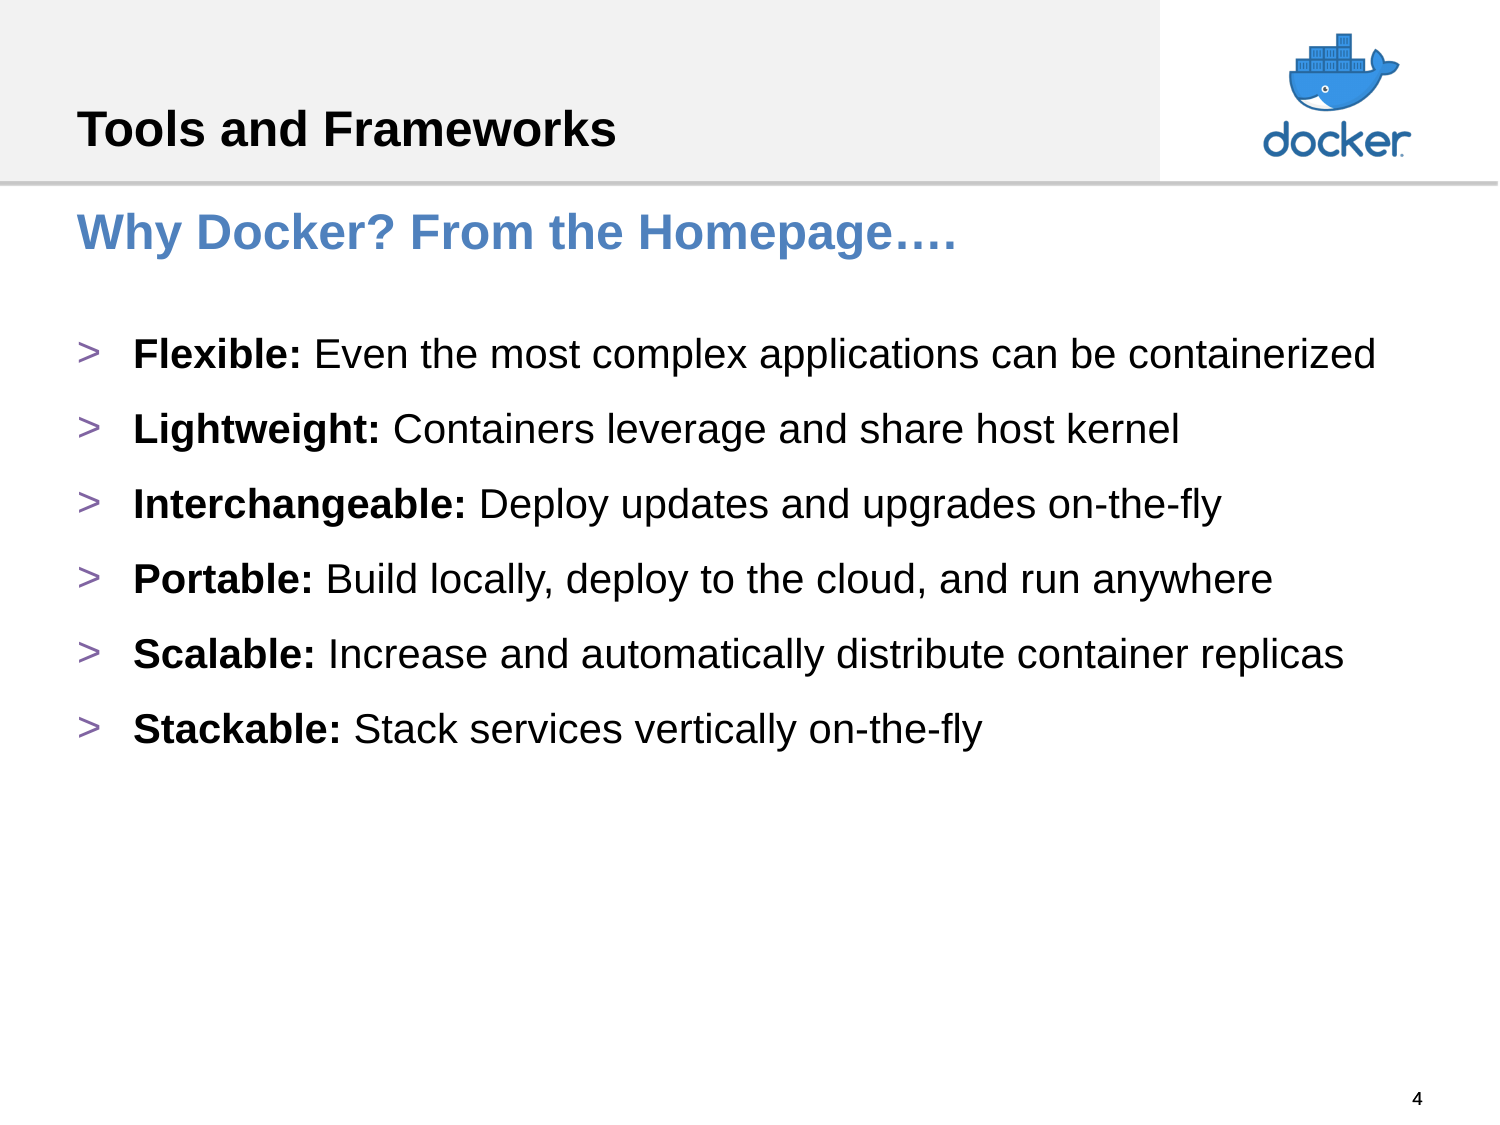

Tools and Frameworks
Why Docker? From the Homepage….
Flexible: Even the most complex applications can be containerized
Lightweight: Containers leverage and share host kernel
Interchangeable: Deploy updates and upgrades on-the-fly
Portable: Build locally, deploy to the cloud, and run anywhere
Scalable: Increase and automatically distribute container replicas
Stackable: Stack services vertically on-the-fly